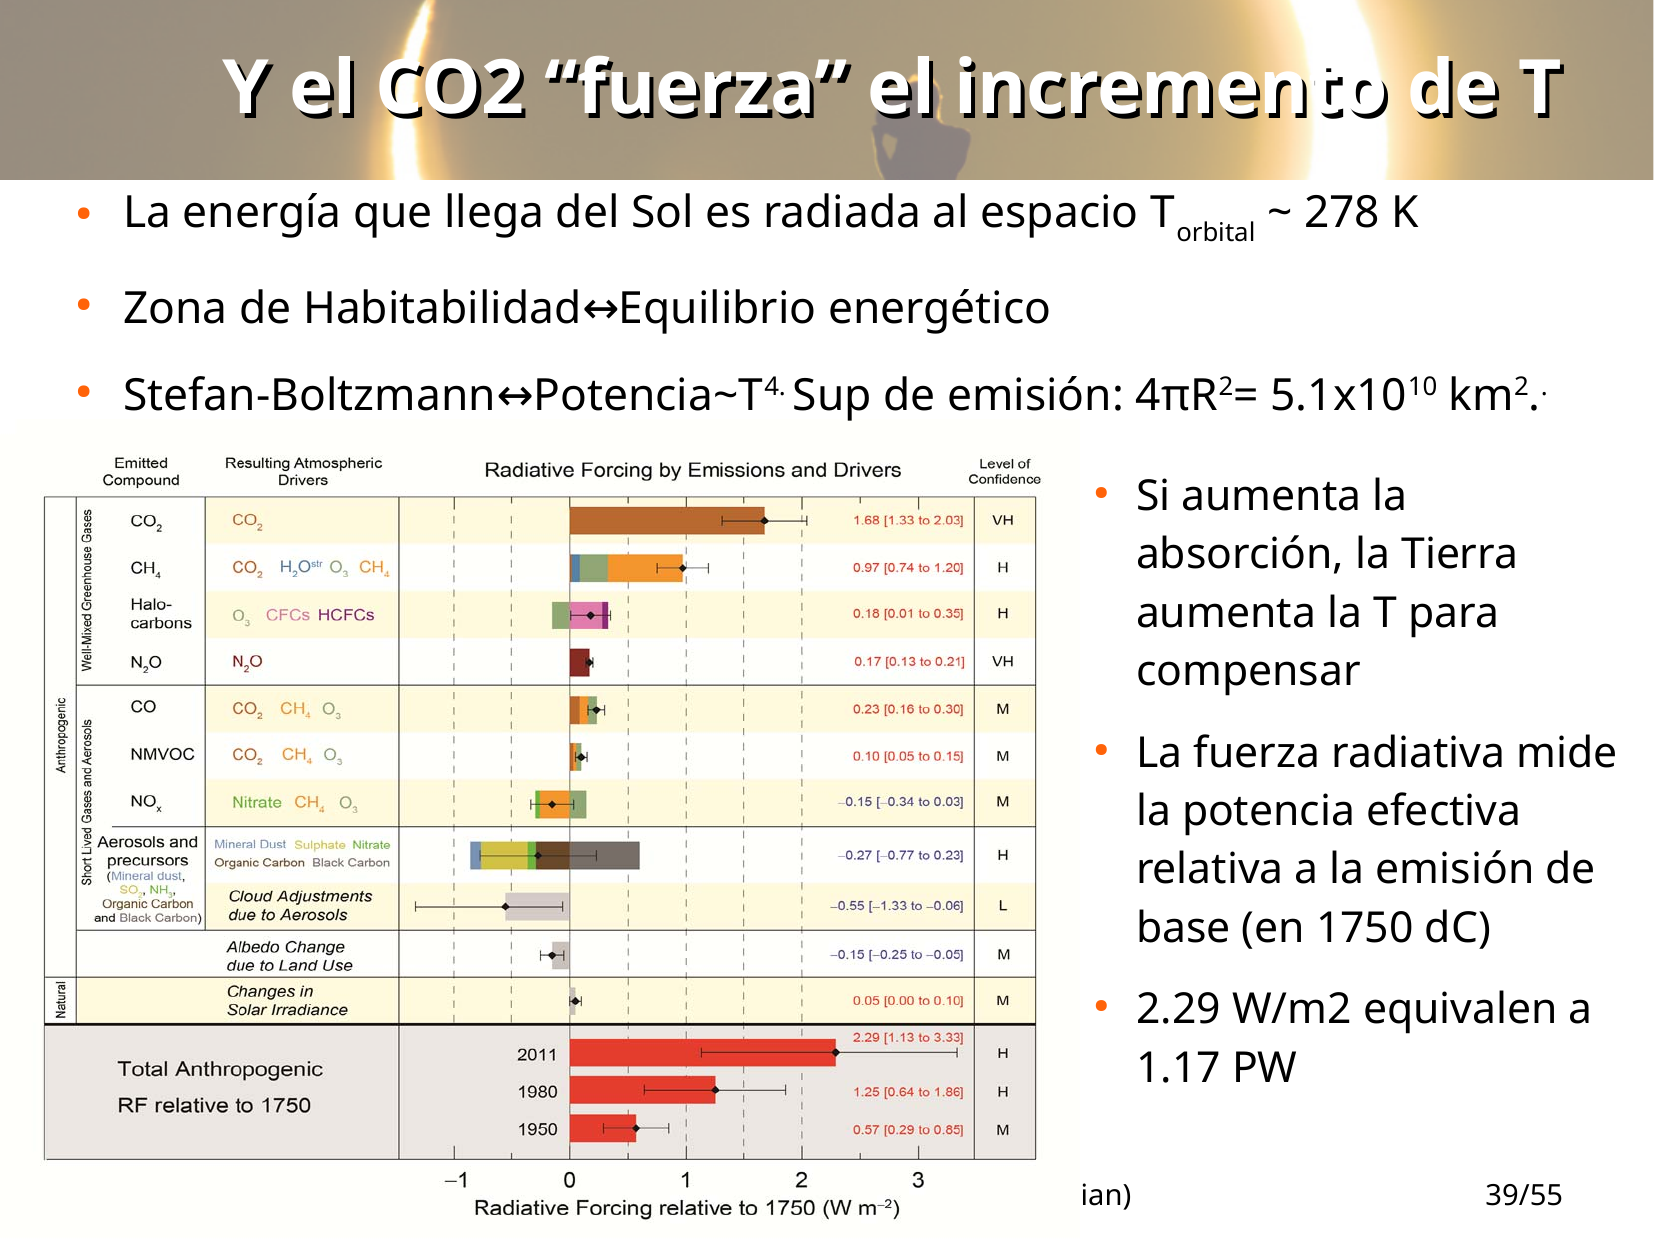

# Y el CO2 “fuerza” el incremento de T
La energía que llega del Sol es radiada al espacio Torbital ~ 278 K
Zona de Habitabilidad↔Equilibrio energético
Stefan-Boltzmann↔Potencia~T4. Sup de emisión: 4πR2= 5.1x1010 km2..
Si aumenta la absorción, la Tierra aumenta la T para compensar
La fuerza radiativa mide la potencia efectiva relativa a la emisión de base (en 1750 dC)
2.29 W/m2 equivalen a 1.17 PW
10/10/2013
Fisica Para Todos (Nuñez+Asorey+Estupinian)
39